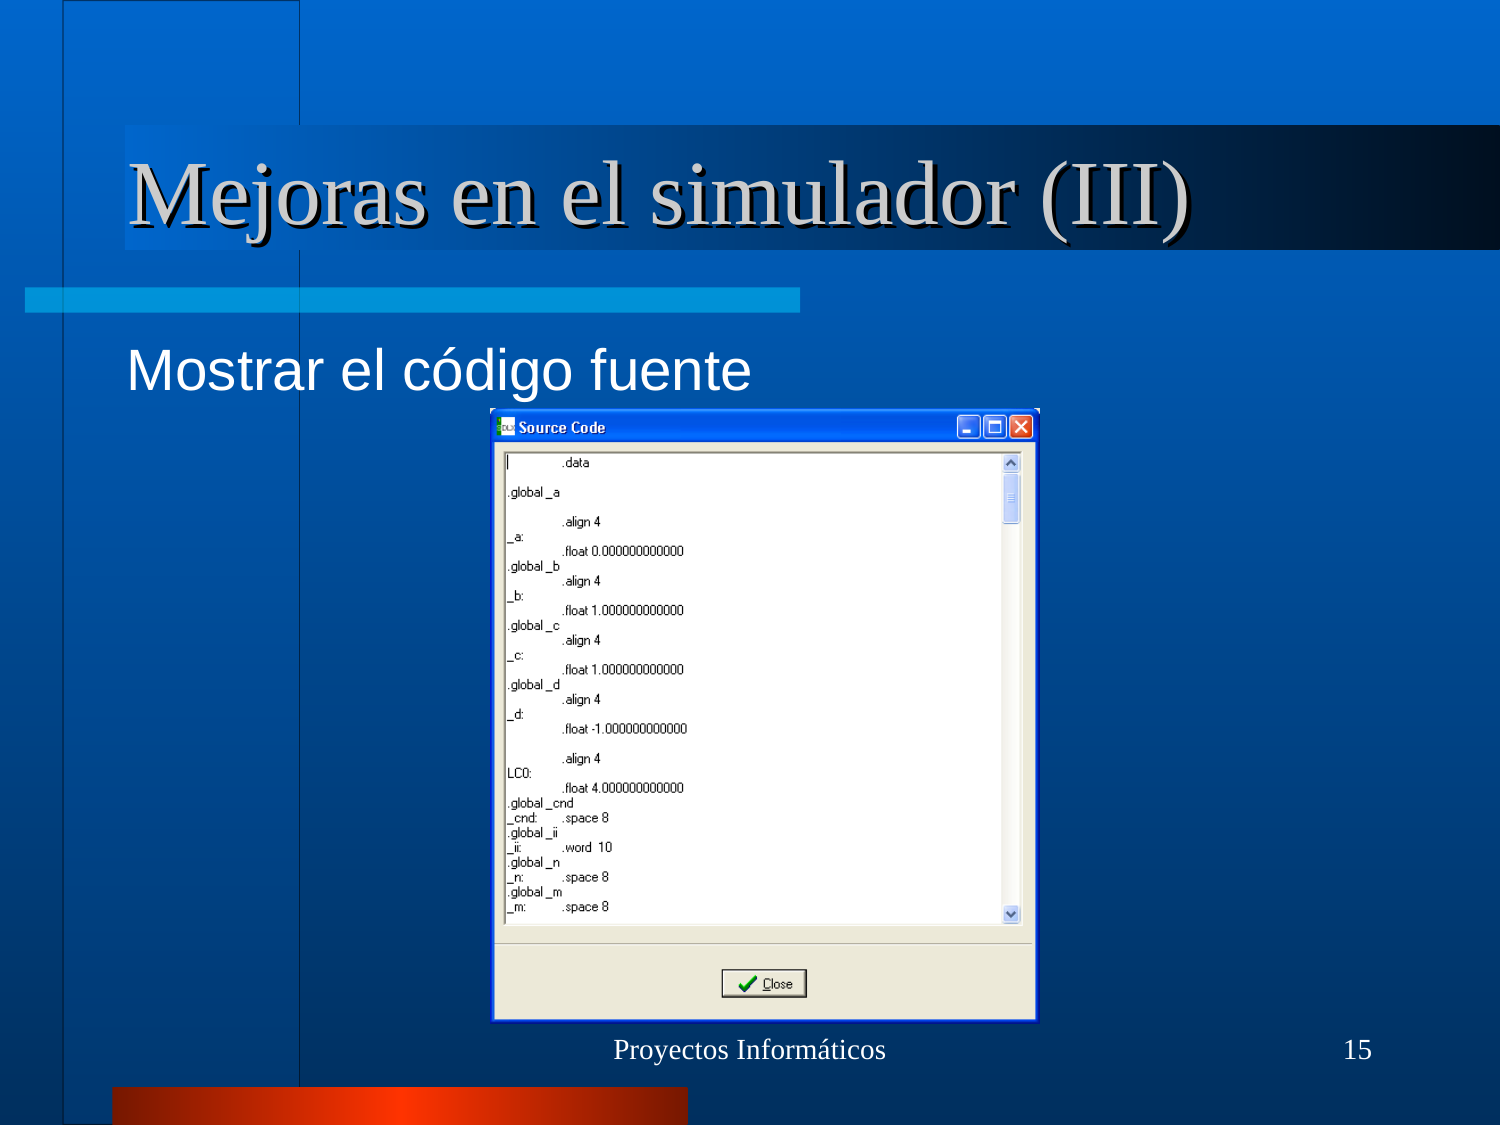

# Mejoras en el simulador (III)
Mostrar el código fuente
Proyectos Informáticos
15